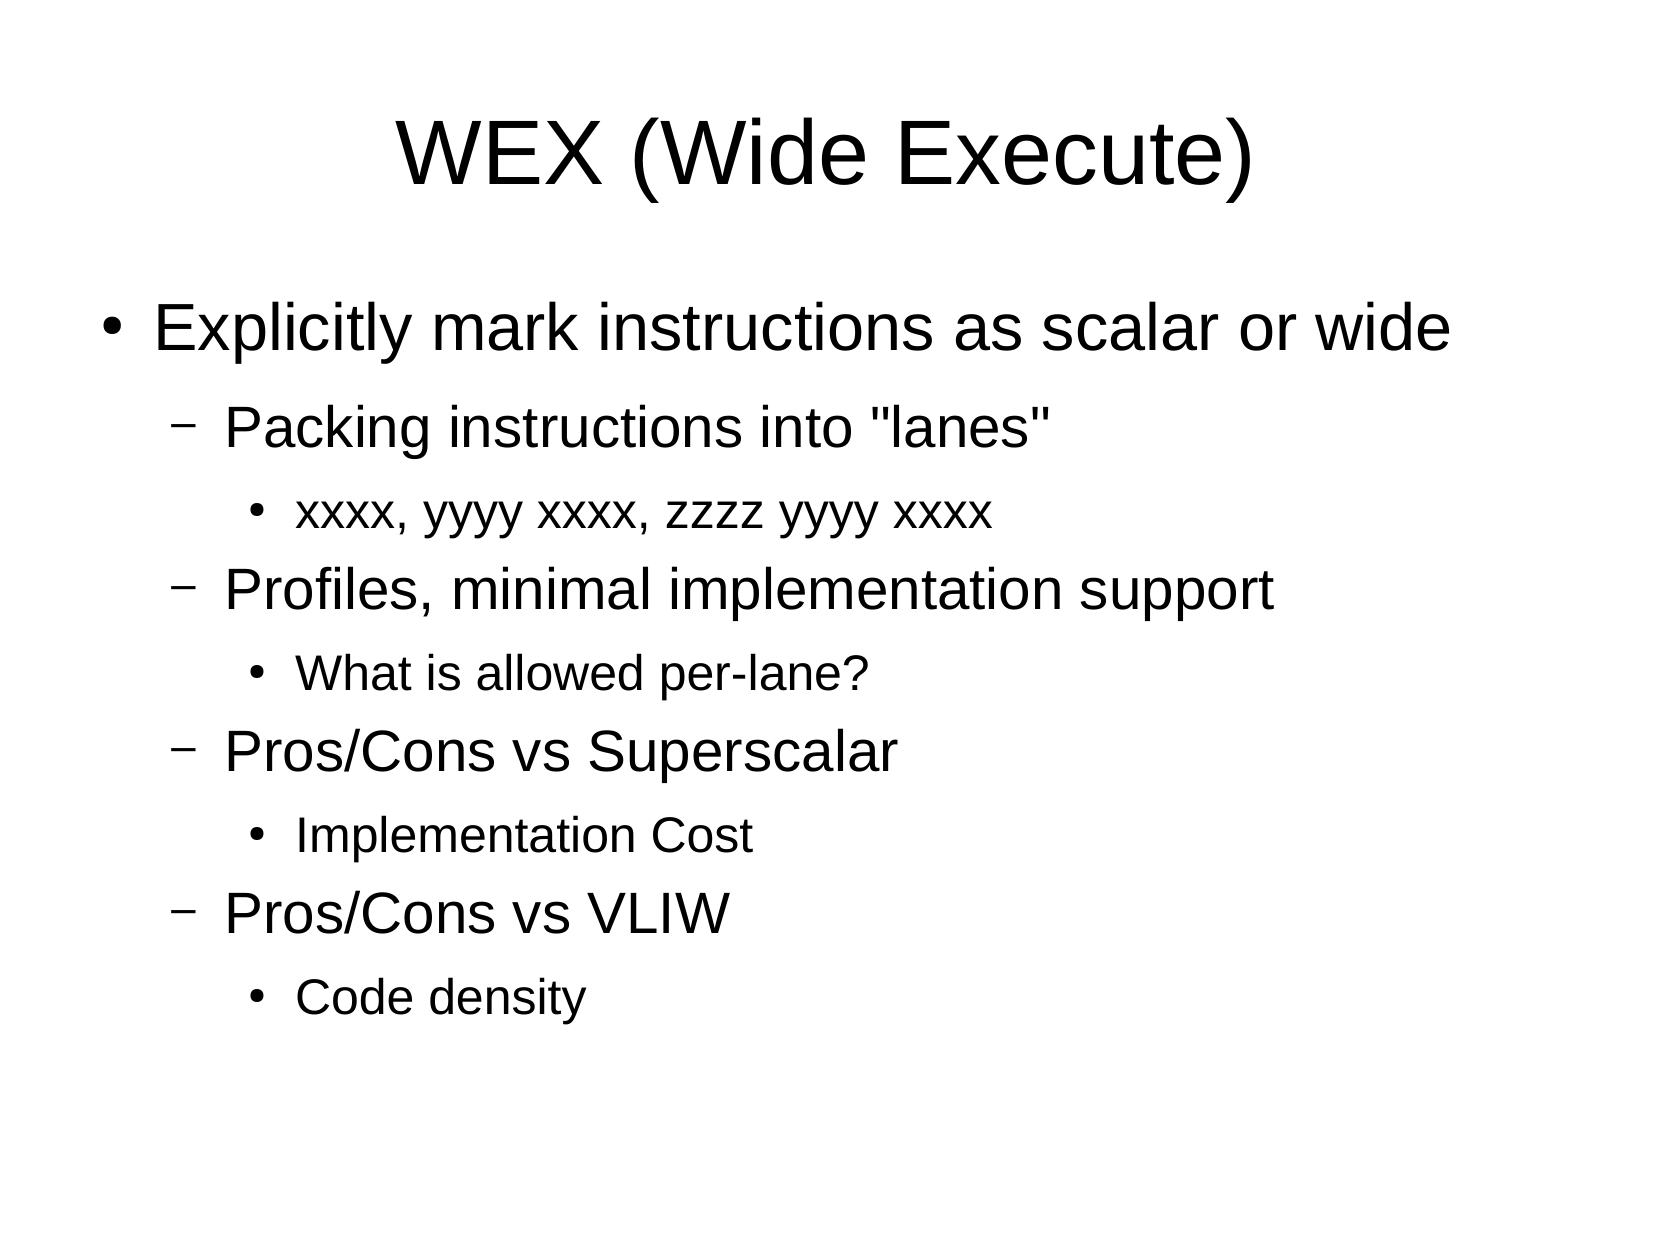

# WEX (Wide Execute)
Explicitly mark instructions as scalar or wide
Packing instructions into "lanes"
xxxx, yyyy xxxx, zzzz yyyy xxxx
Profiles, minimal implementation support
What is allowed per-lane?
Pros/Cons vs Superscalar
Implementation Cost
Pros/Cons vs VLIW
Code density